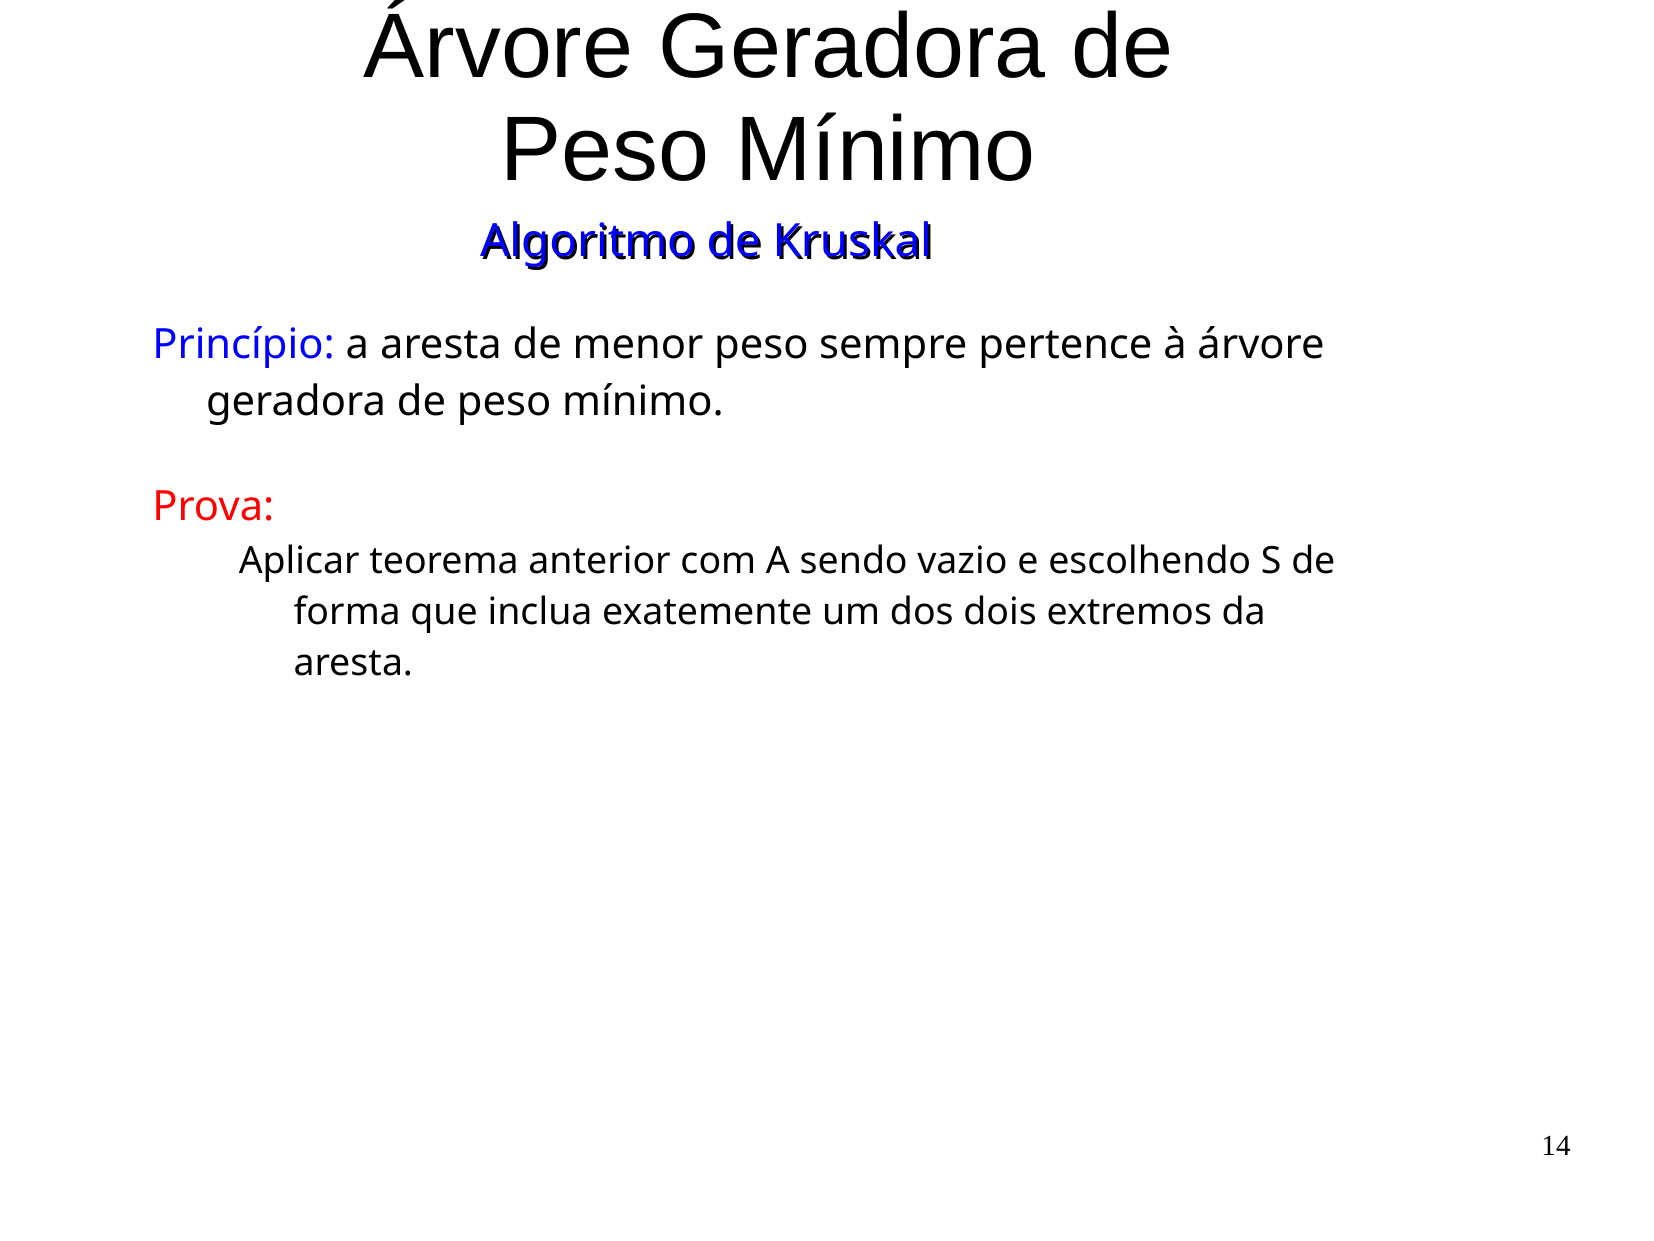

# Árvore Geradora de Peso Mínimo
Algoritmo de Kruskal
Princípio: a aresta de menor peso sempre pertence à árvore geradora de peso mínimo.
Prova:
Aplicar teorema anterior com A sendo vazio e escolhendo S de forma que inclua exatemente um dos dois extremos da aresta.
14